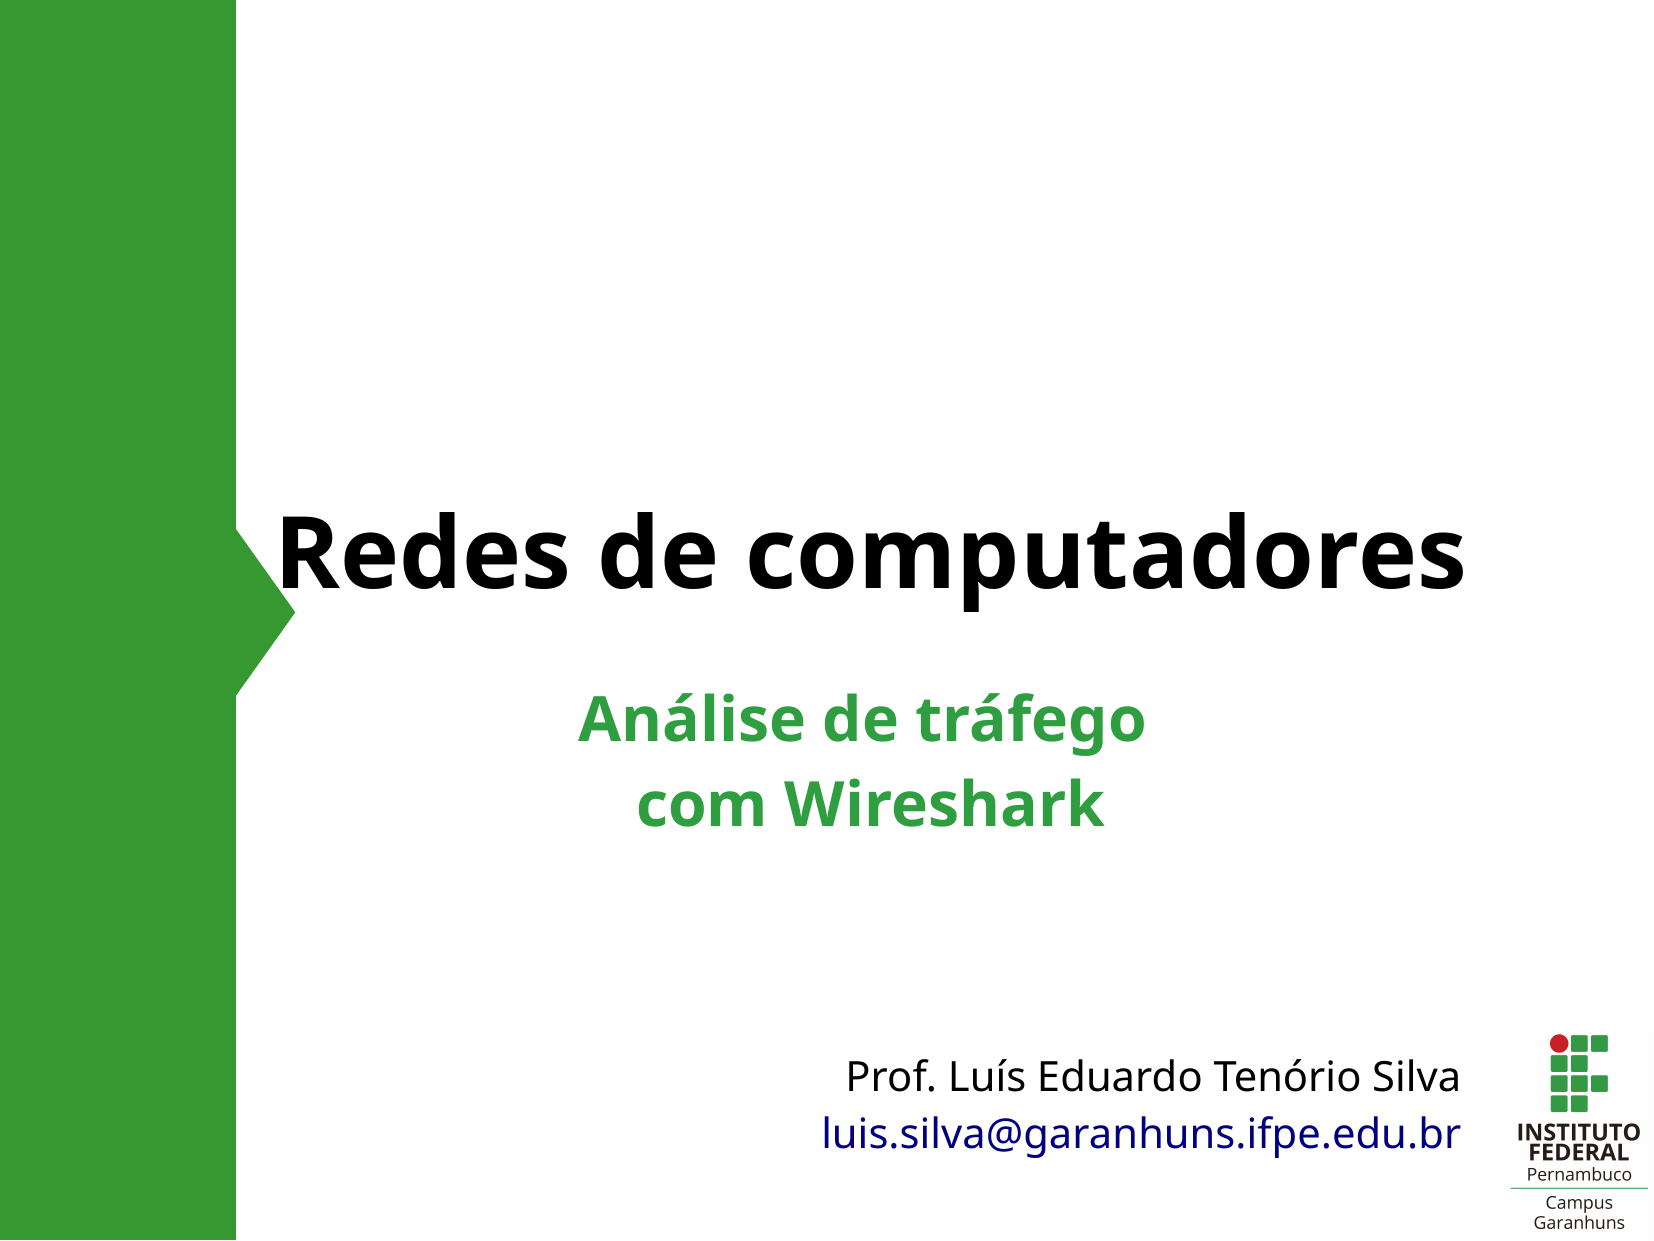

Redes de computadores
Análise de tráfego
com Wireshark
# Prof. Luís Eduardo Tenório Silva luis.silva@garanhuns.ifpe.edu.br